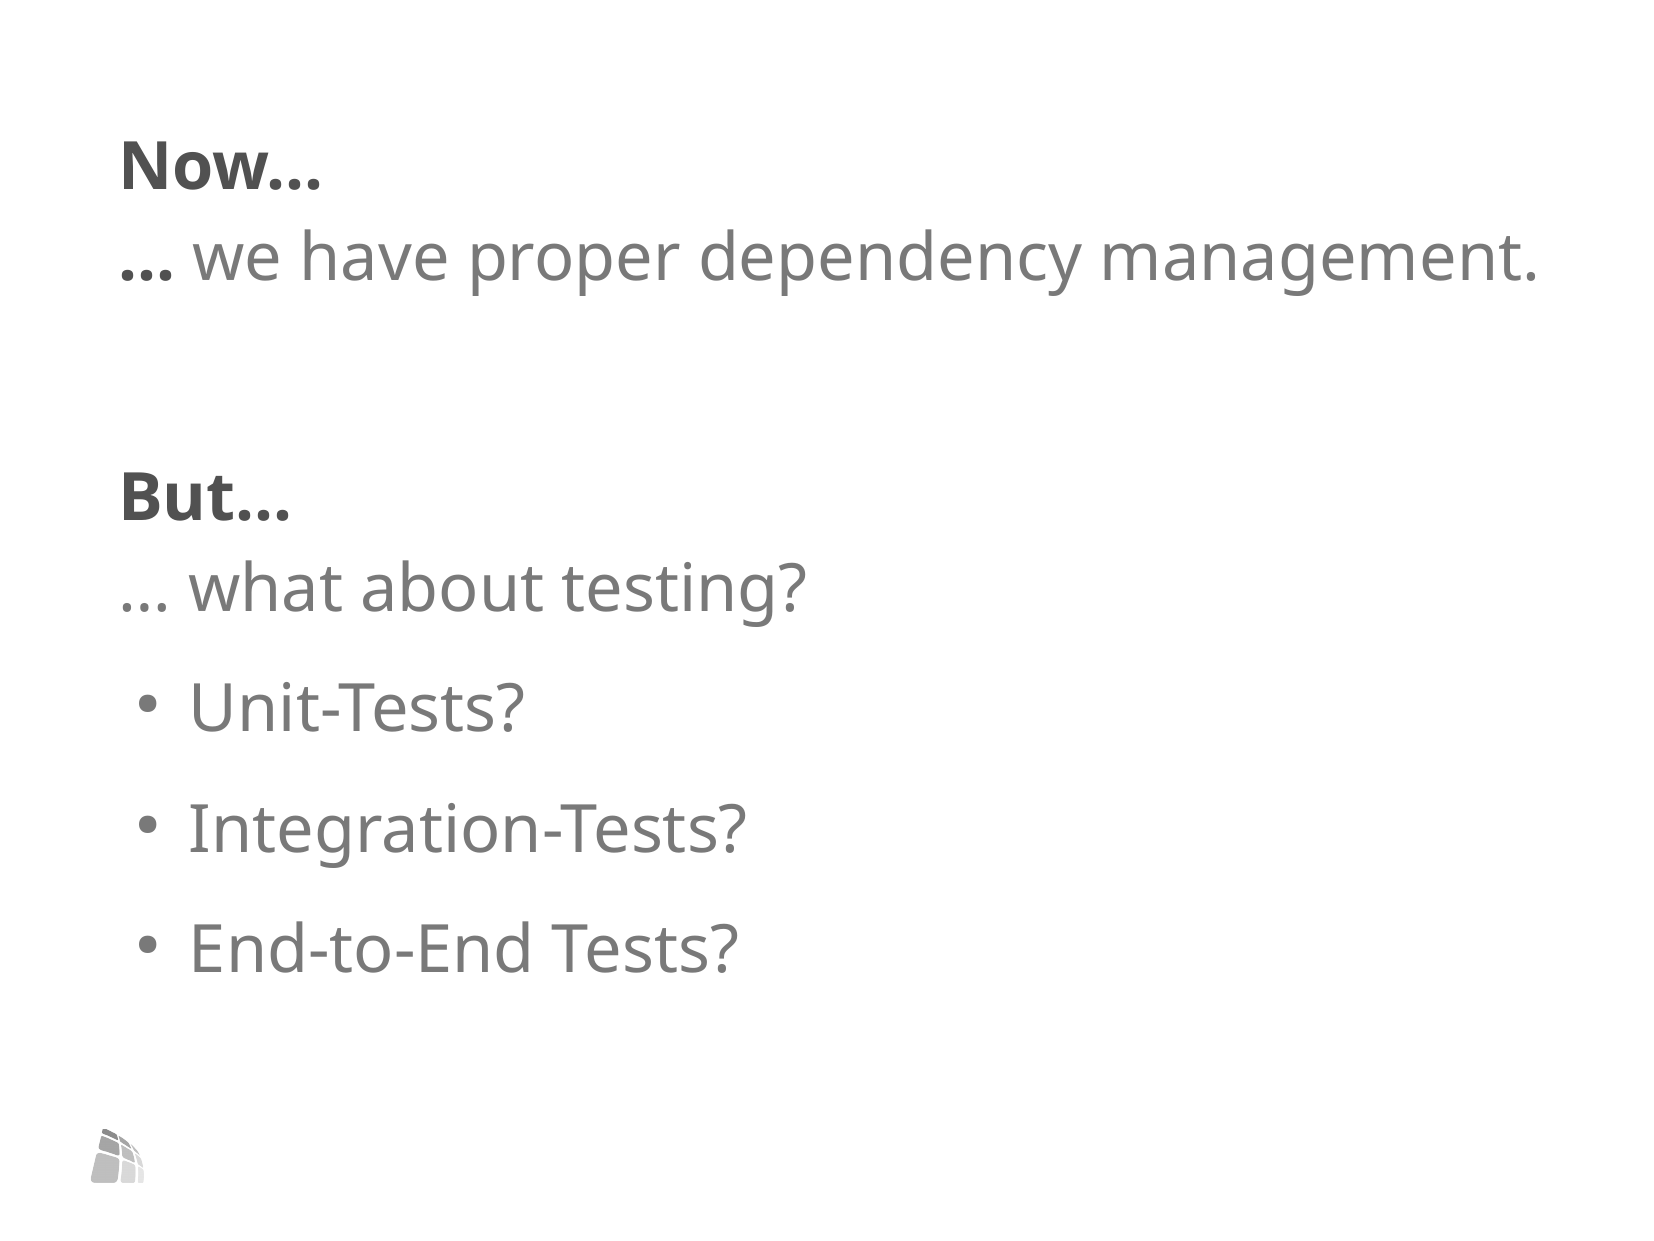

# Now... … we have proper dependency management.
But...
… what about testing?
Unit-Tests?
Integration-Tests?
End-to-End Tests?